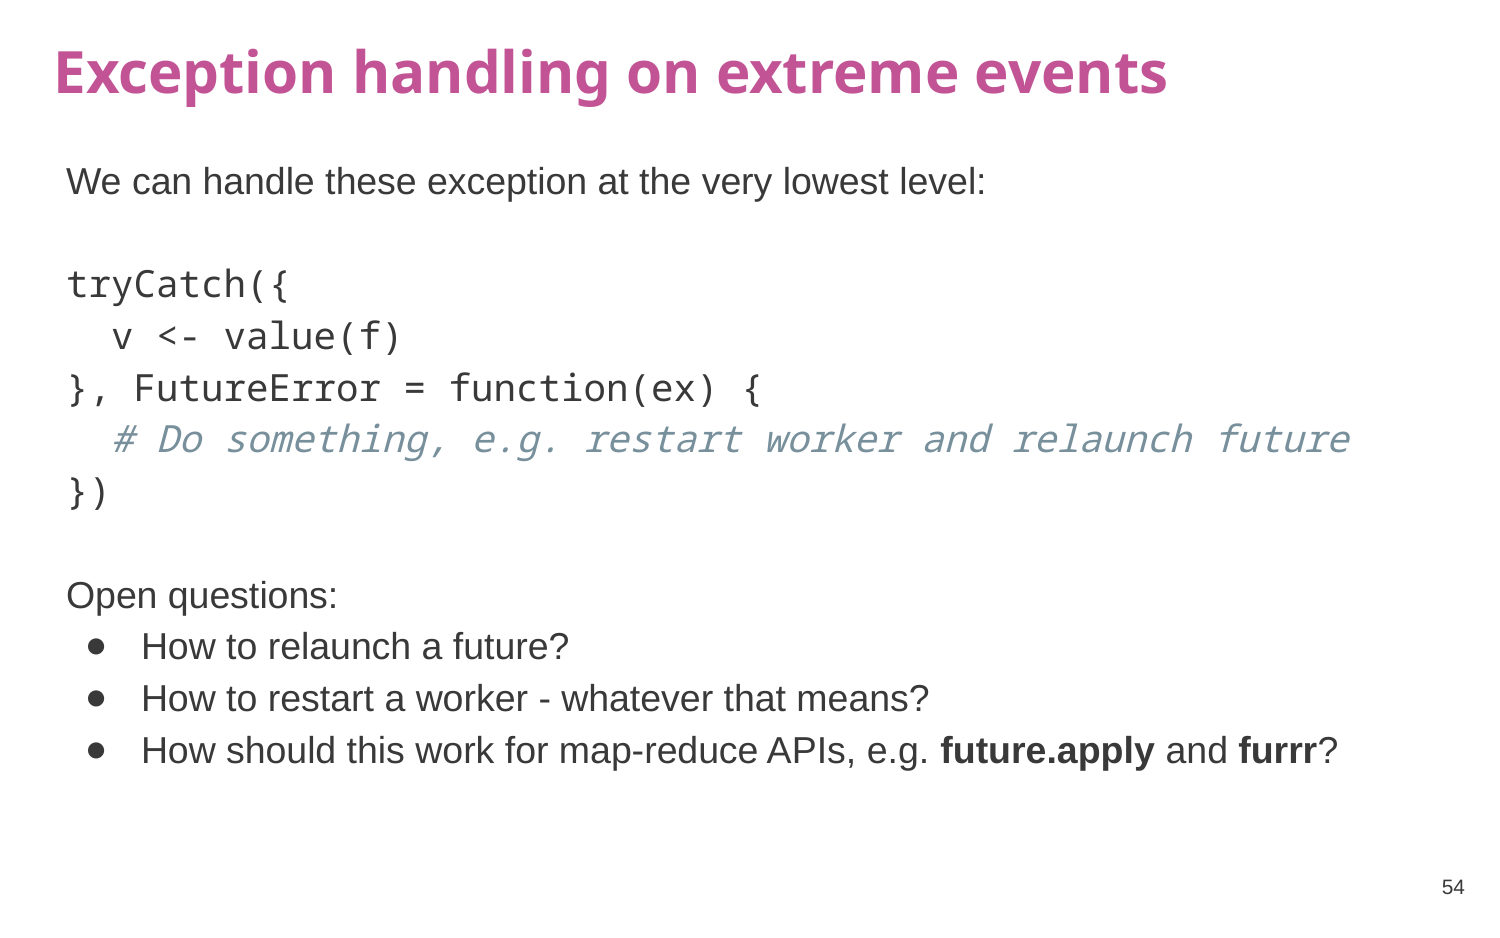

# Exception handling on extreme events
We can handle these exception at the very lowest level:
tryCatch({
 v <- value(f)
}, FutureError = function(ex) {
 # Do something, e.g. restart worker and relaunch future
})
Open questions:
How to relaunch a future?
How to restart a worker - whatever that means?
How should this work for map-reduce APIs, e.g. future.apply and furrr?